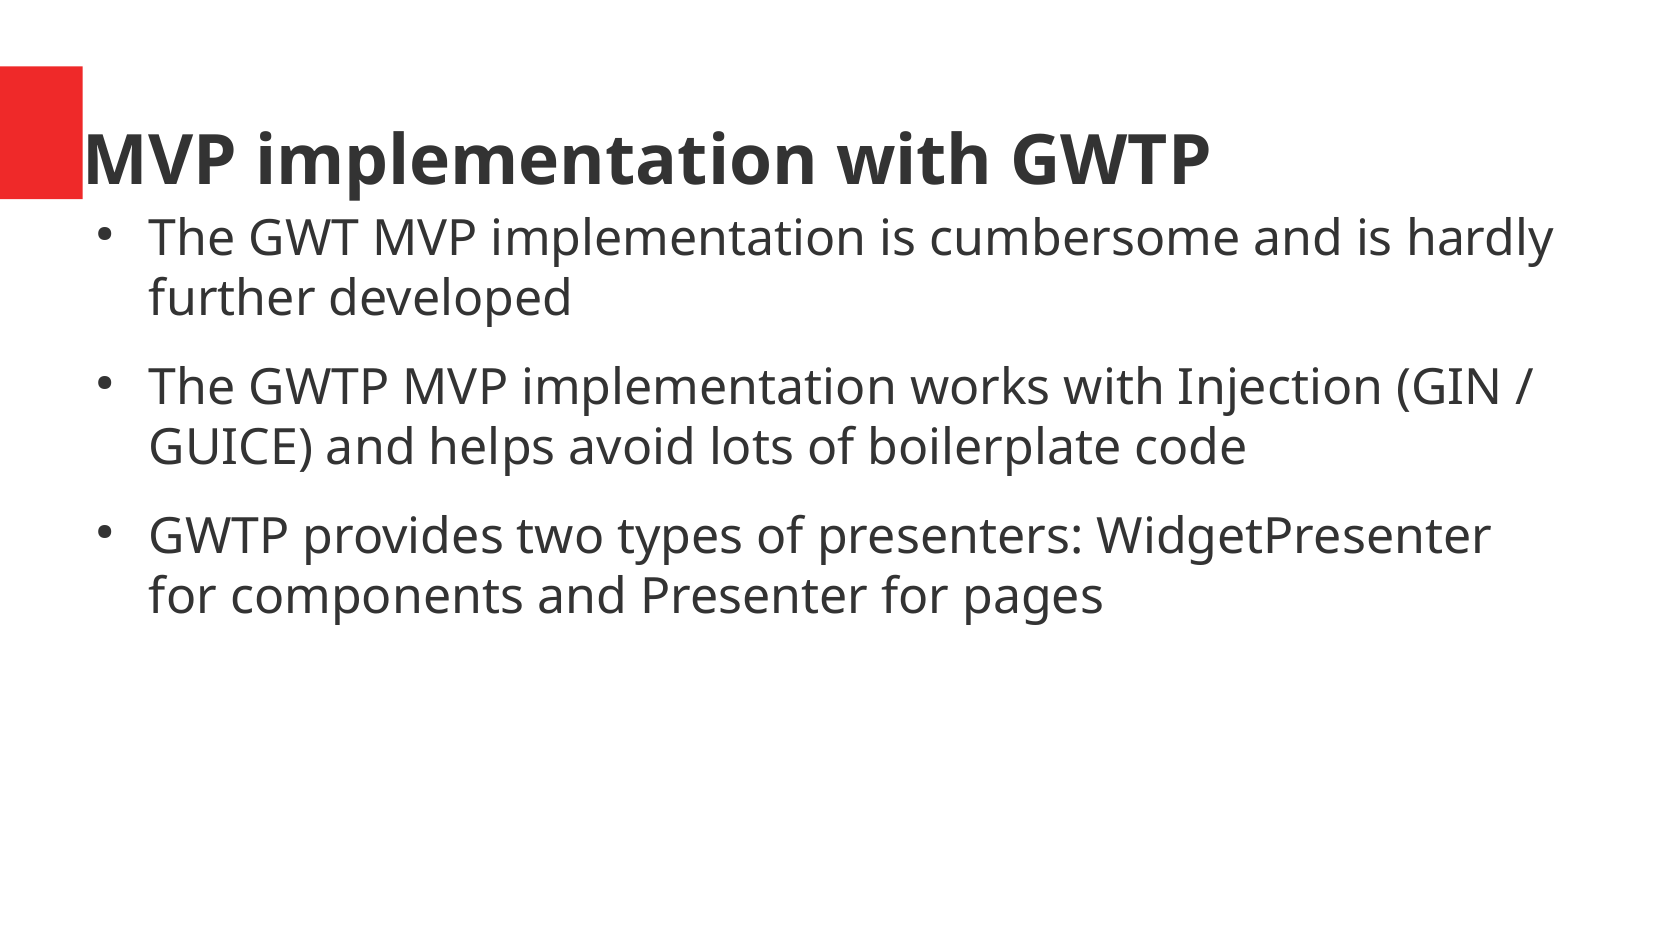

# MVP implementation with GWTP
The GWT MVP implementation is cumbersome and is hardly further developed
The GWTP MVP implementation works with Injection (GIN / GUICE) and helps avoid lots of boilerplate code
GWTP provides two types of presenters: WidgetPresenter for components and Presenter for pages